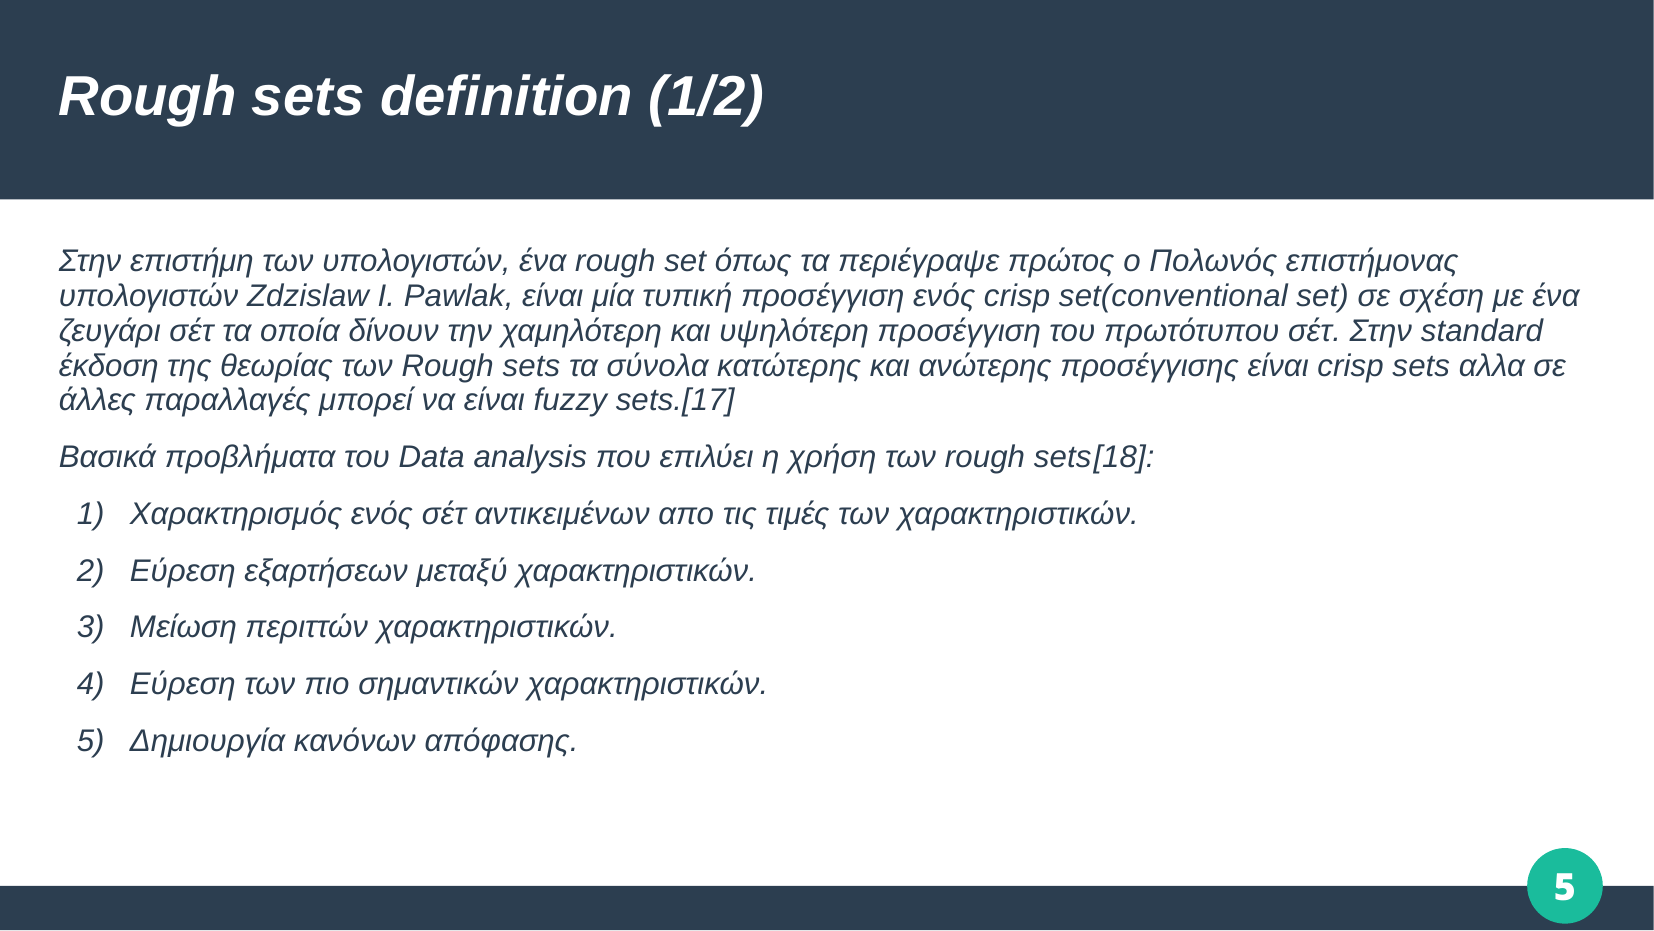

# Rough sets definition (1/2)
Στην επιστήμη των υπολογιστών, ένα rough set όπως τα περιέγραψε πρώτος ο Πολωνός επιστήμονας υπολογιστών Zdzislaw I. Pawlak, είναι μία τυπική προσέγγιση ενός crisp set(conventional set) σε σχέση με ένα ζευγάρι σέτ τα οποία δίνουν την χαμηλότερη και υψηλότερη προσέγγιση του πρωτότυπου σέτ. Στην standard έκδοση της θεωρίας των Rough sets τα σύνολα κατώτερης και ανώτερης προσέγγισης είναι crisp sets αλλα σε άλλες παραλλαγές μπορεί να είναι fuzzy sets.[17]
Βασικά προβλήματα του Data analysis που επιλύει η χρήση των rough sets[18]:
Χαρακτηρισμός ενός σέτ αντικειμένων απο τις τιμές των χαρακτηριστικών.
Εύρεση εξαρτήσεων μεταξύ χαρακτηριστικών.
Μείωση περιττών χαρακτηριστικών.
Εύρεση των πιο σημαντικών χαρακτηριστικών.
Δημιουργία κανόνων απόφασης.